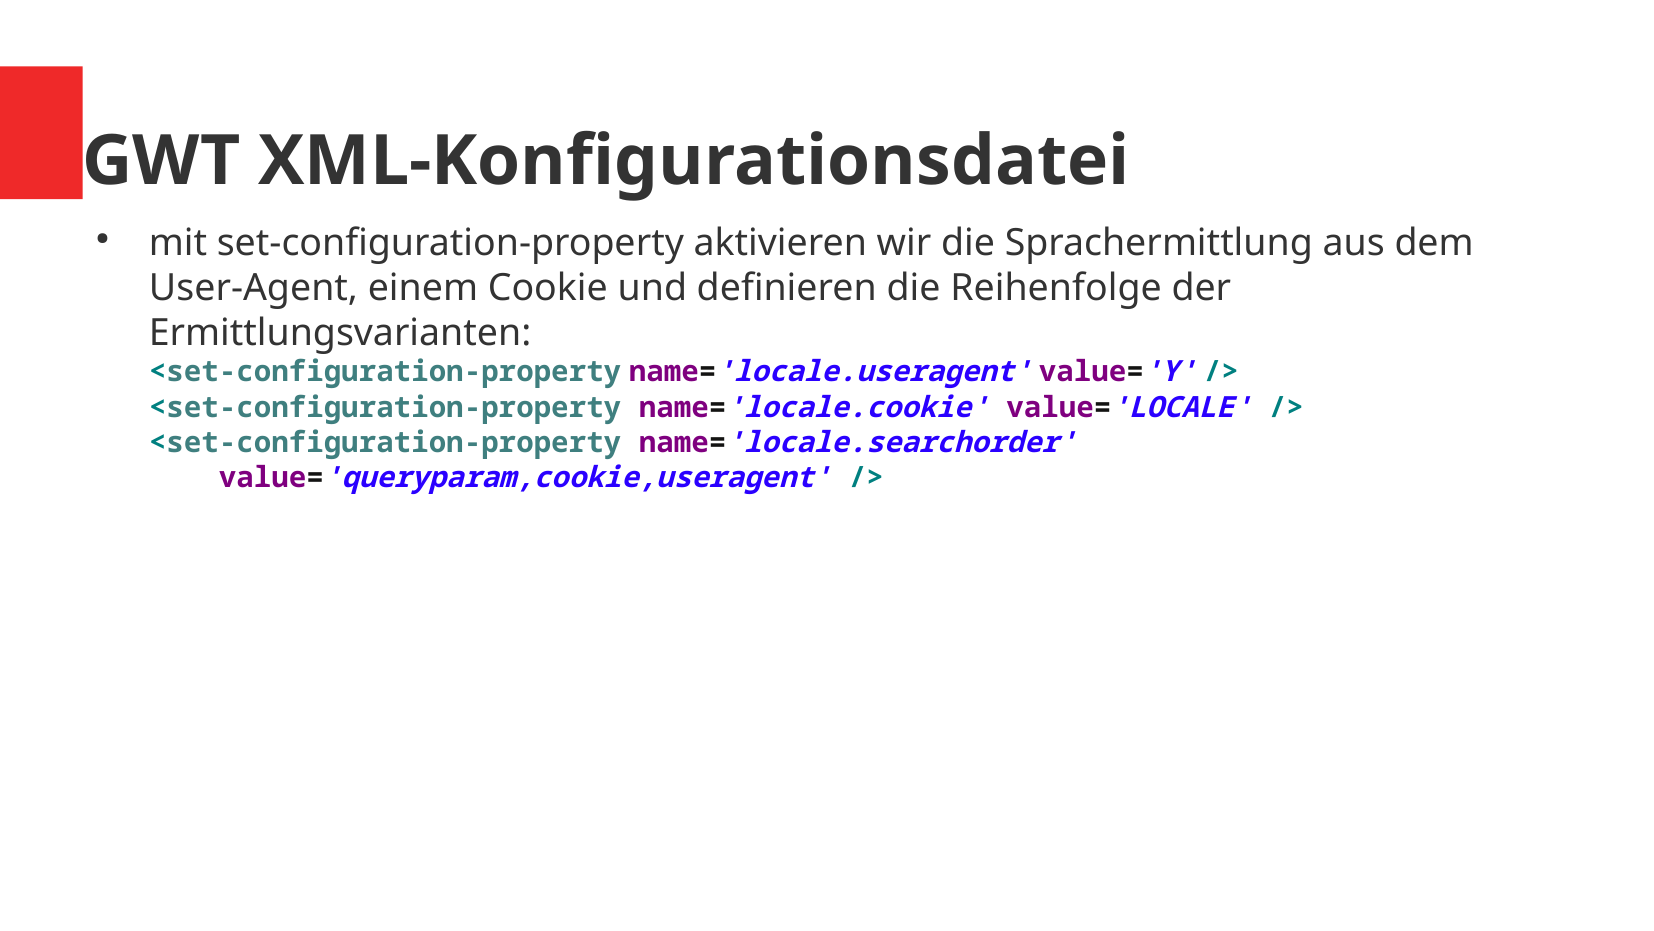

# GWT XML-Konfigurationsdatei
mit set-configuration-property aktivieren wir die Sprachermittlung aus dem User-Agent, einem Cookie und definieren die Reihenfolge der Ermittlungsvarianten:
<set-configuration-property name='locale.useragent' value='Y' />
<set-configuration-property name='locale.cookie' value='LOCALE' />
<set-configuration-property name='locale.searchorder'
 value='queryparam,cookie,useragent' />